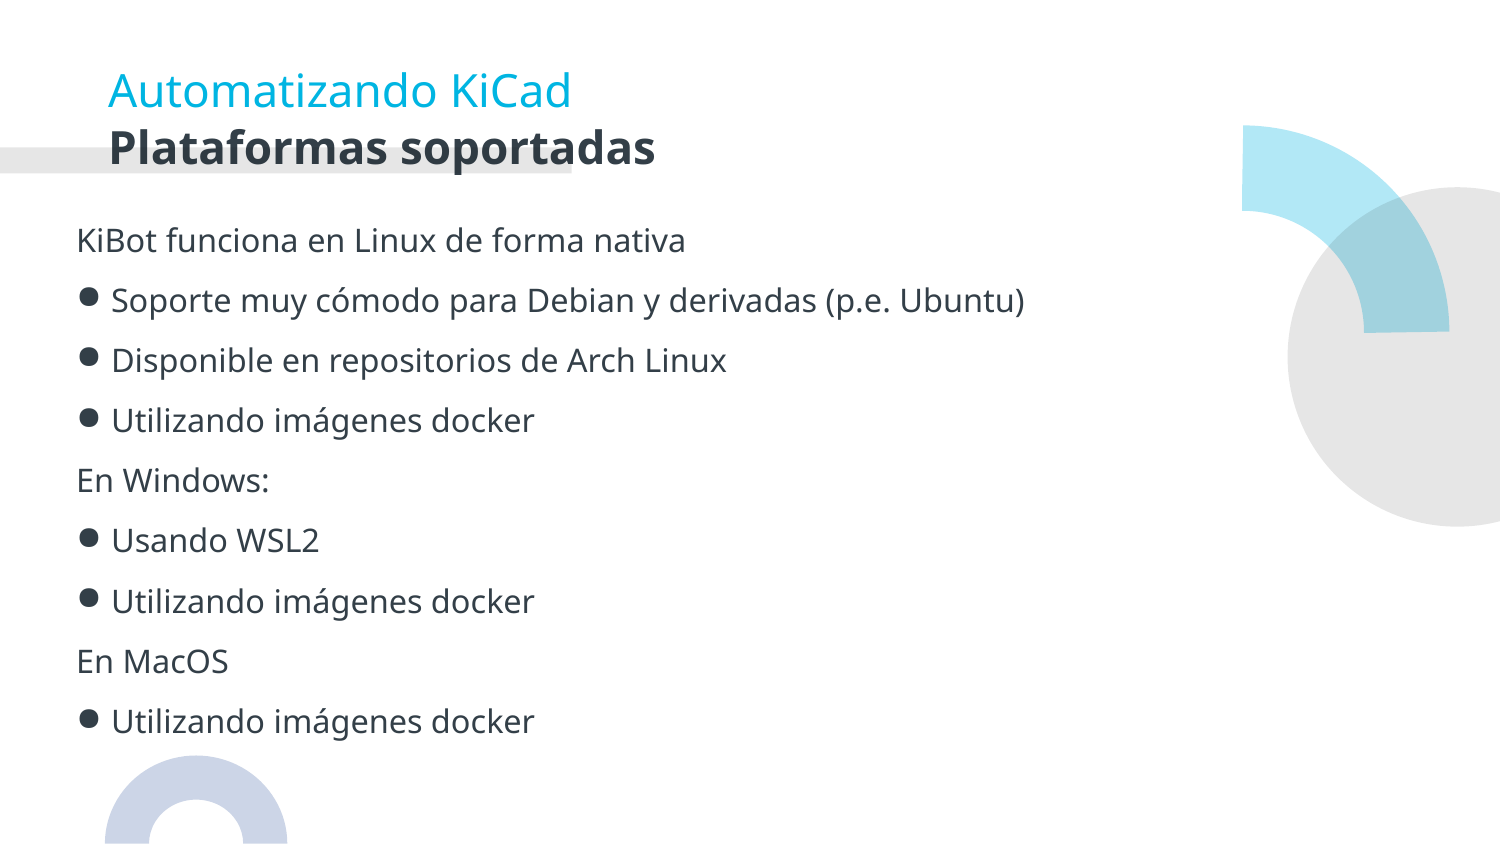

Automatizando KiCad
Plataformas soportadas
KiBot funciona en Linux de forma nativa
Soporte muy cómodo para Debian y derivadas (p.e. Ubuntu)
Disponible en repositorios de Arch Linux
Utilizando imágenes docker
En Windows:
Usando WSL2
Utilizando imágenes docker
En MacOS
Utilizando imágenes docker